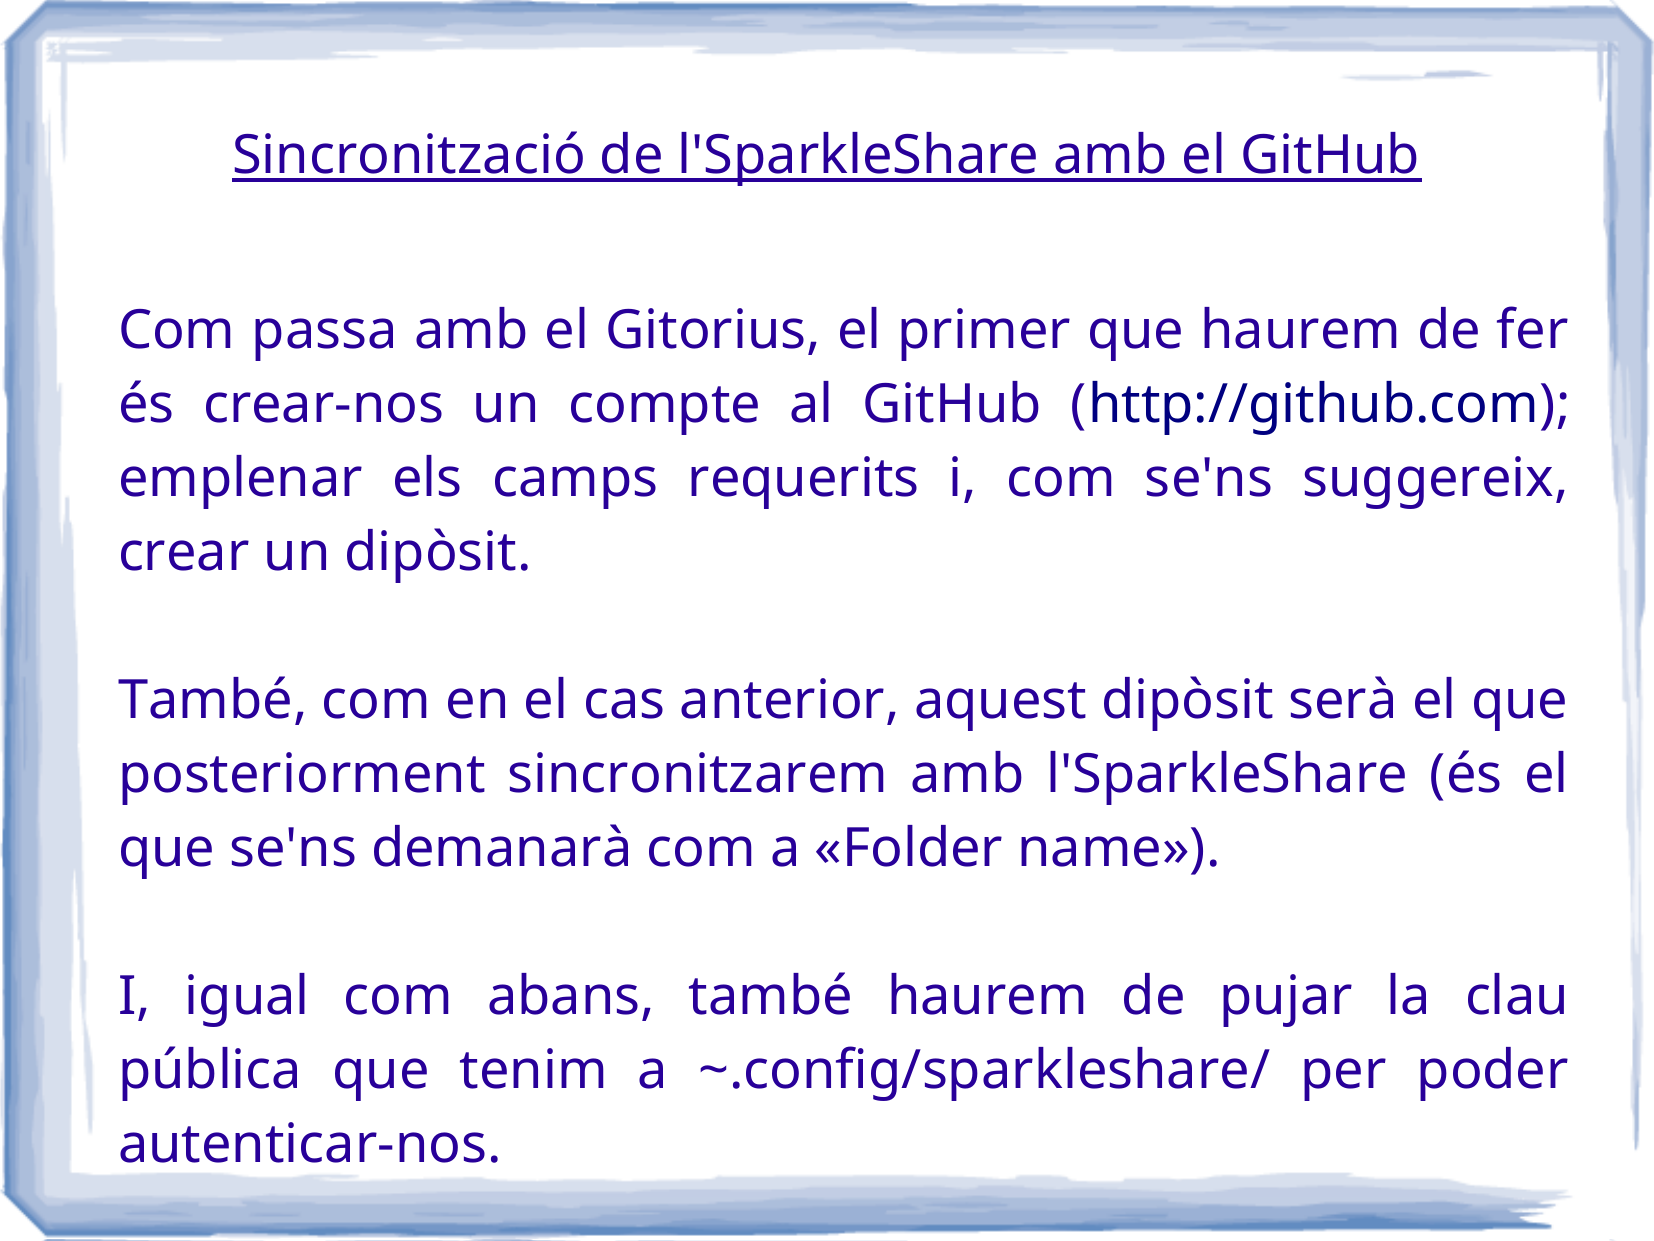

# Sincronització de l'SparkleShare amb el GitHub
Com passa amb el Gitorius, el primer que haurem de fer és crear-nos un compte al GitHub (http://github.com); emplenar els camps requerits i, com se'ns suggereix, crear un dipòsit.
També, com en el cas anterior, aquest dipòsit serà el que posteriorment sincronitzarem amb l'SparkleShare (és el que se'ns demanarà com a «Folder name»).
I, igual com abans, també haurem de pujar la clau pública que tenim a ~.config/sparkleshare/ per poder autenticar-nos.